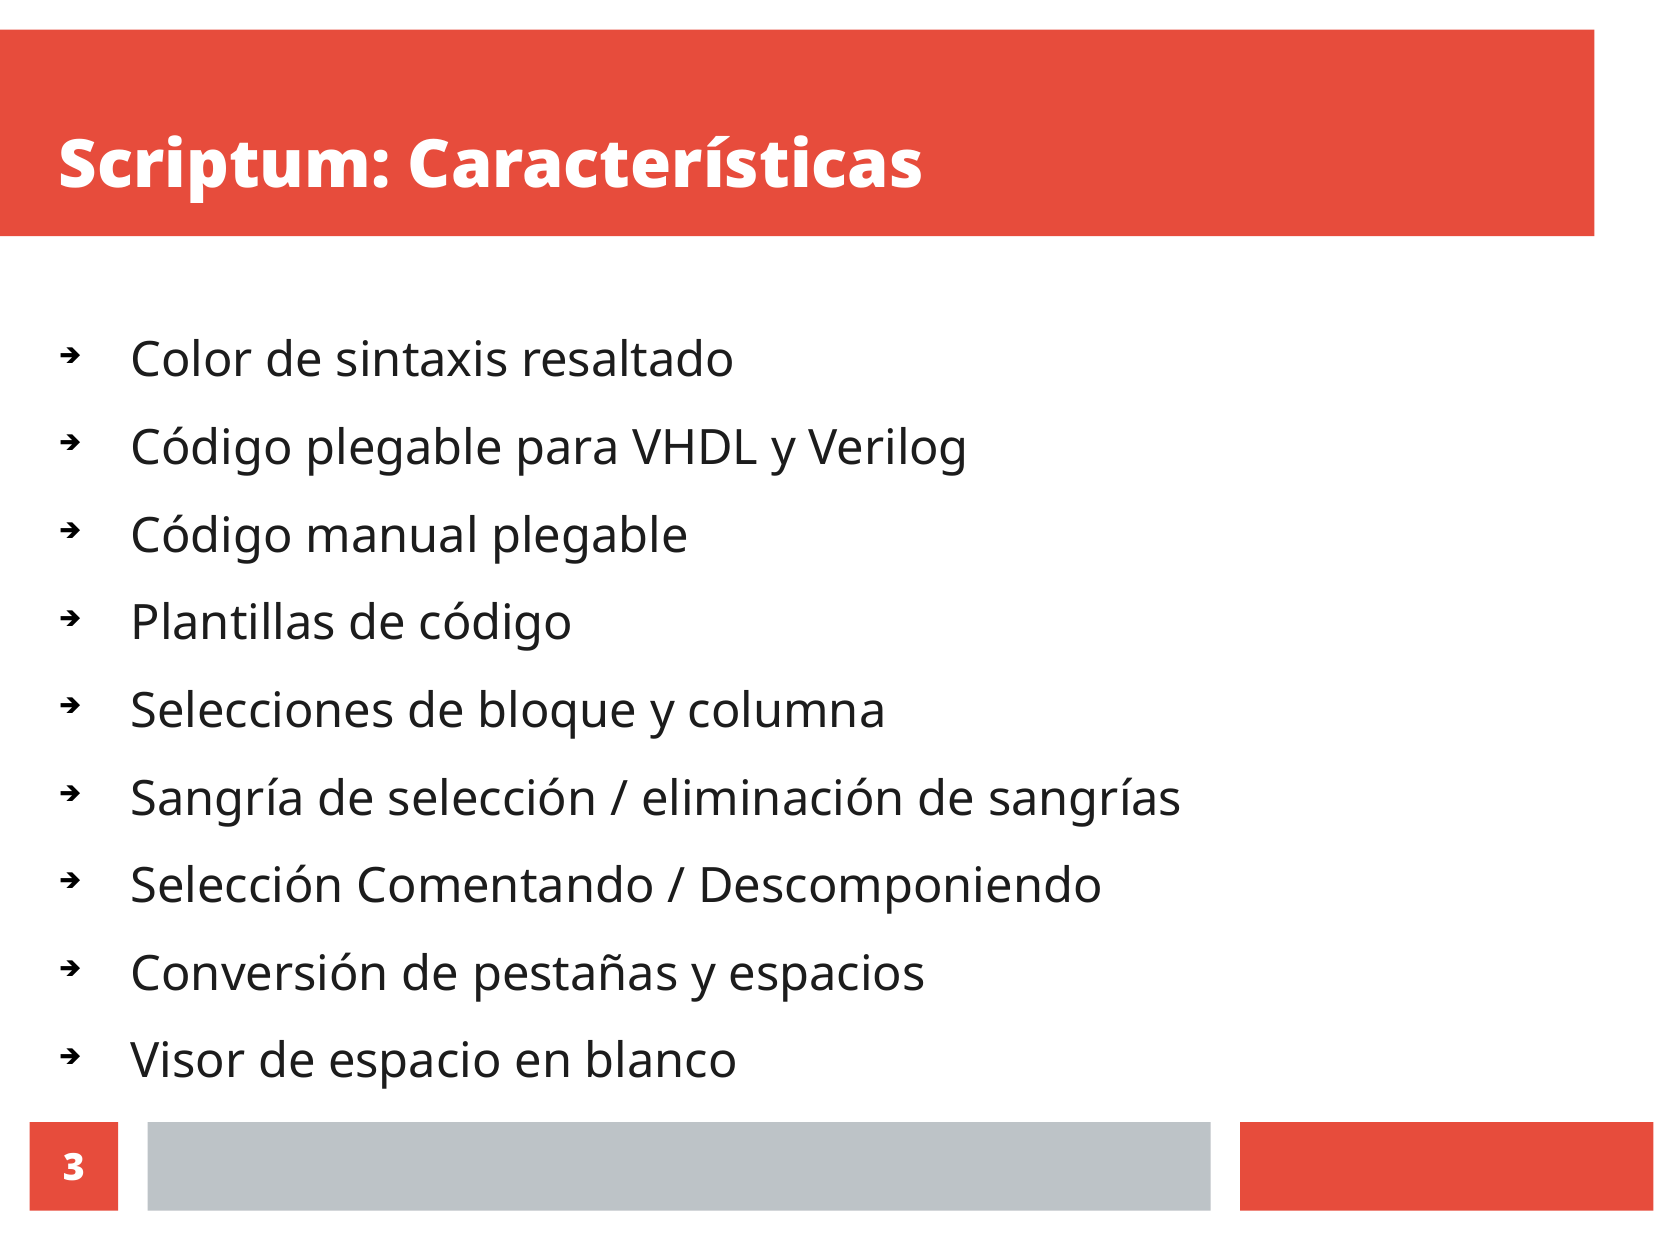

# Scriptum: Características
 Color de sintaxis resaltado
 Código plegable para VHDL y Verilog
 Código manual plegable
 Plantillas de código
 Selecciones de bloque y columna
 Sangría de selección / eliminación de sangrías
 Selección Comentando / Descomponiendo
 Conversión de pestañas y espacios
 Visor de espacio en blanco
3